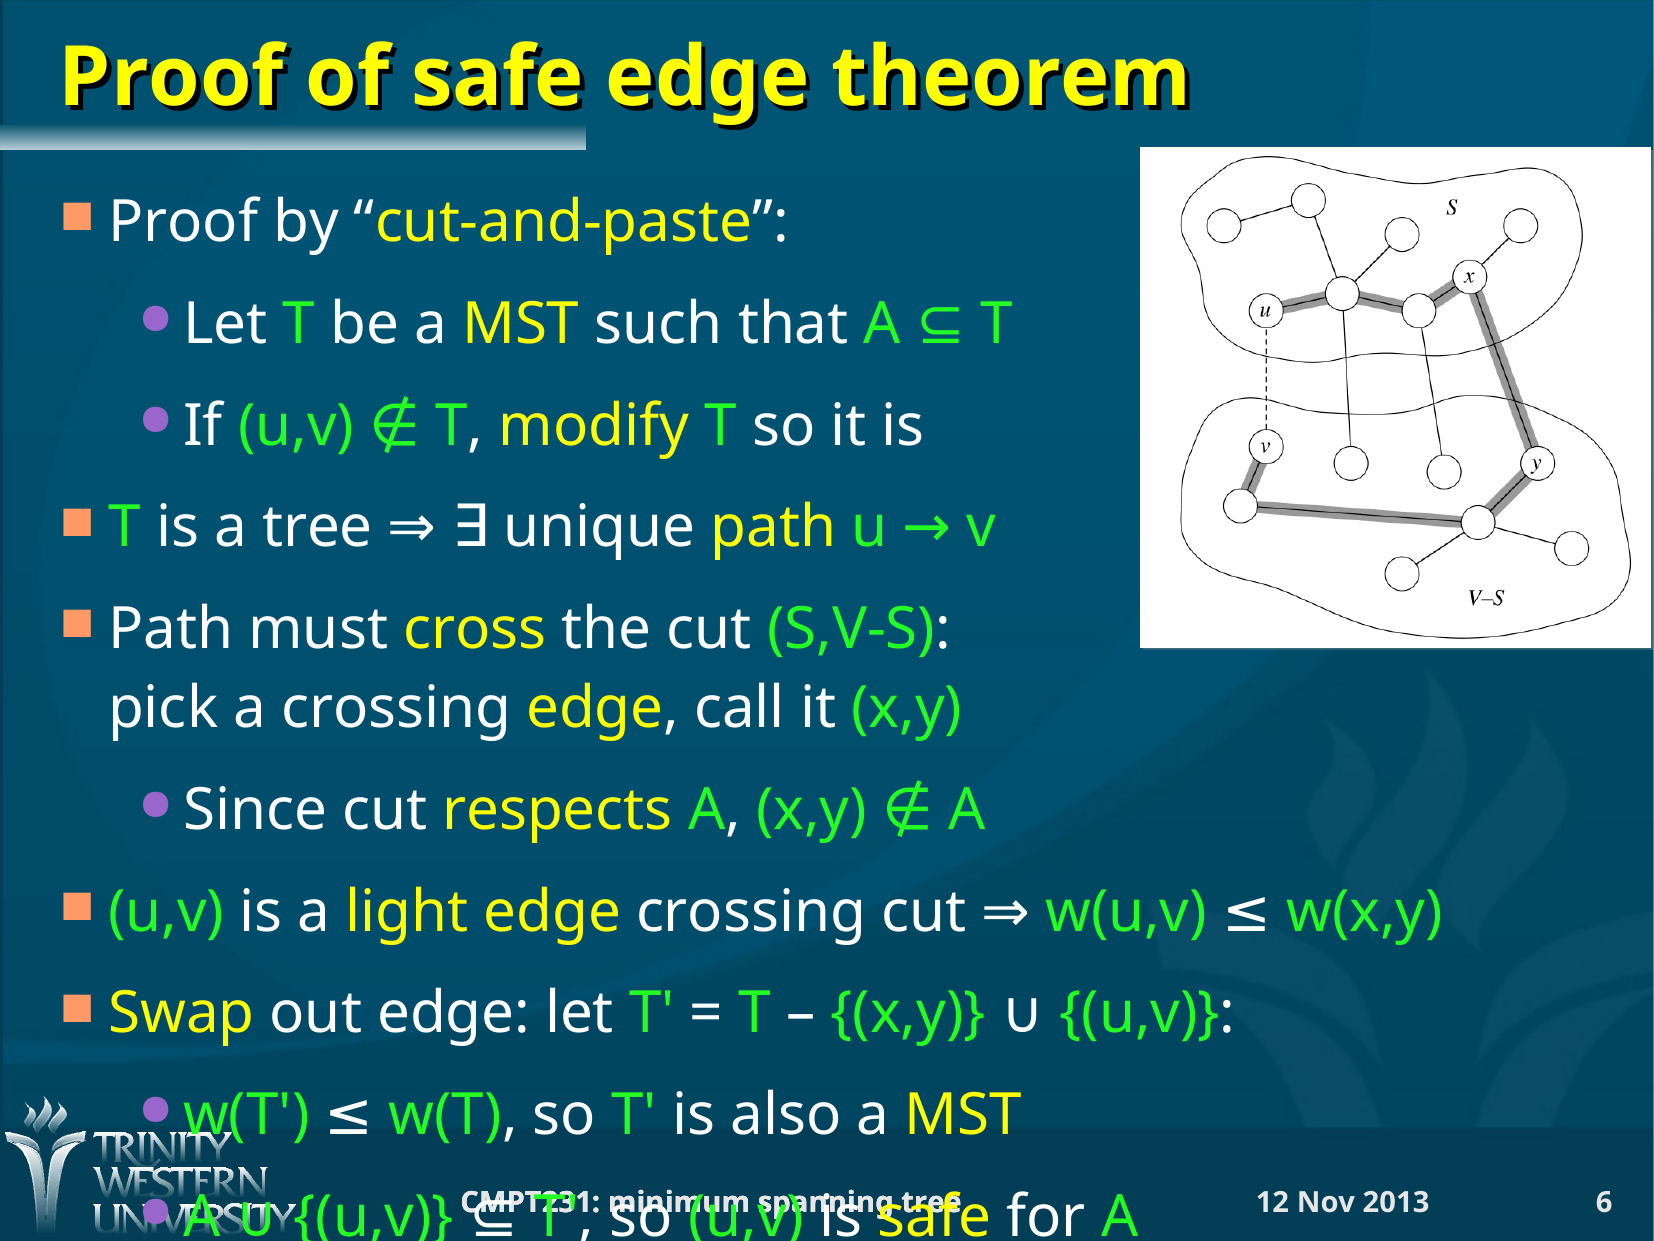

# Proof of safe edge theorem
Proof by “cut-and-paste”:
Let T be a MST such that A ⊆ T
If (u,v) ∉ T, modify T so it is
T is a tree ⇒ ∃ unique path u → v
Path must cross the cut (S,V-S):
pick a crossing edge, call it (x,y)
Since cut respects A, (x,y) ∉ A
(u,v) is a light edge crossing cut ⇒ w(u,v) ≤ w(x,y)
Swap out edge: let T' = T – {(x,y)} ∪ {(u,v)}:
w(T') ≤ w(T), so T' is also a MST
A ∪ {(u,v)} ⊆ T', so (u,v) is safe for A
CMPT231: minimum spanning tree
12 Nov 2013
6